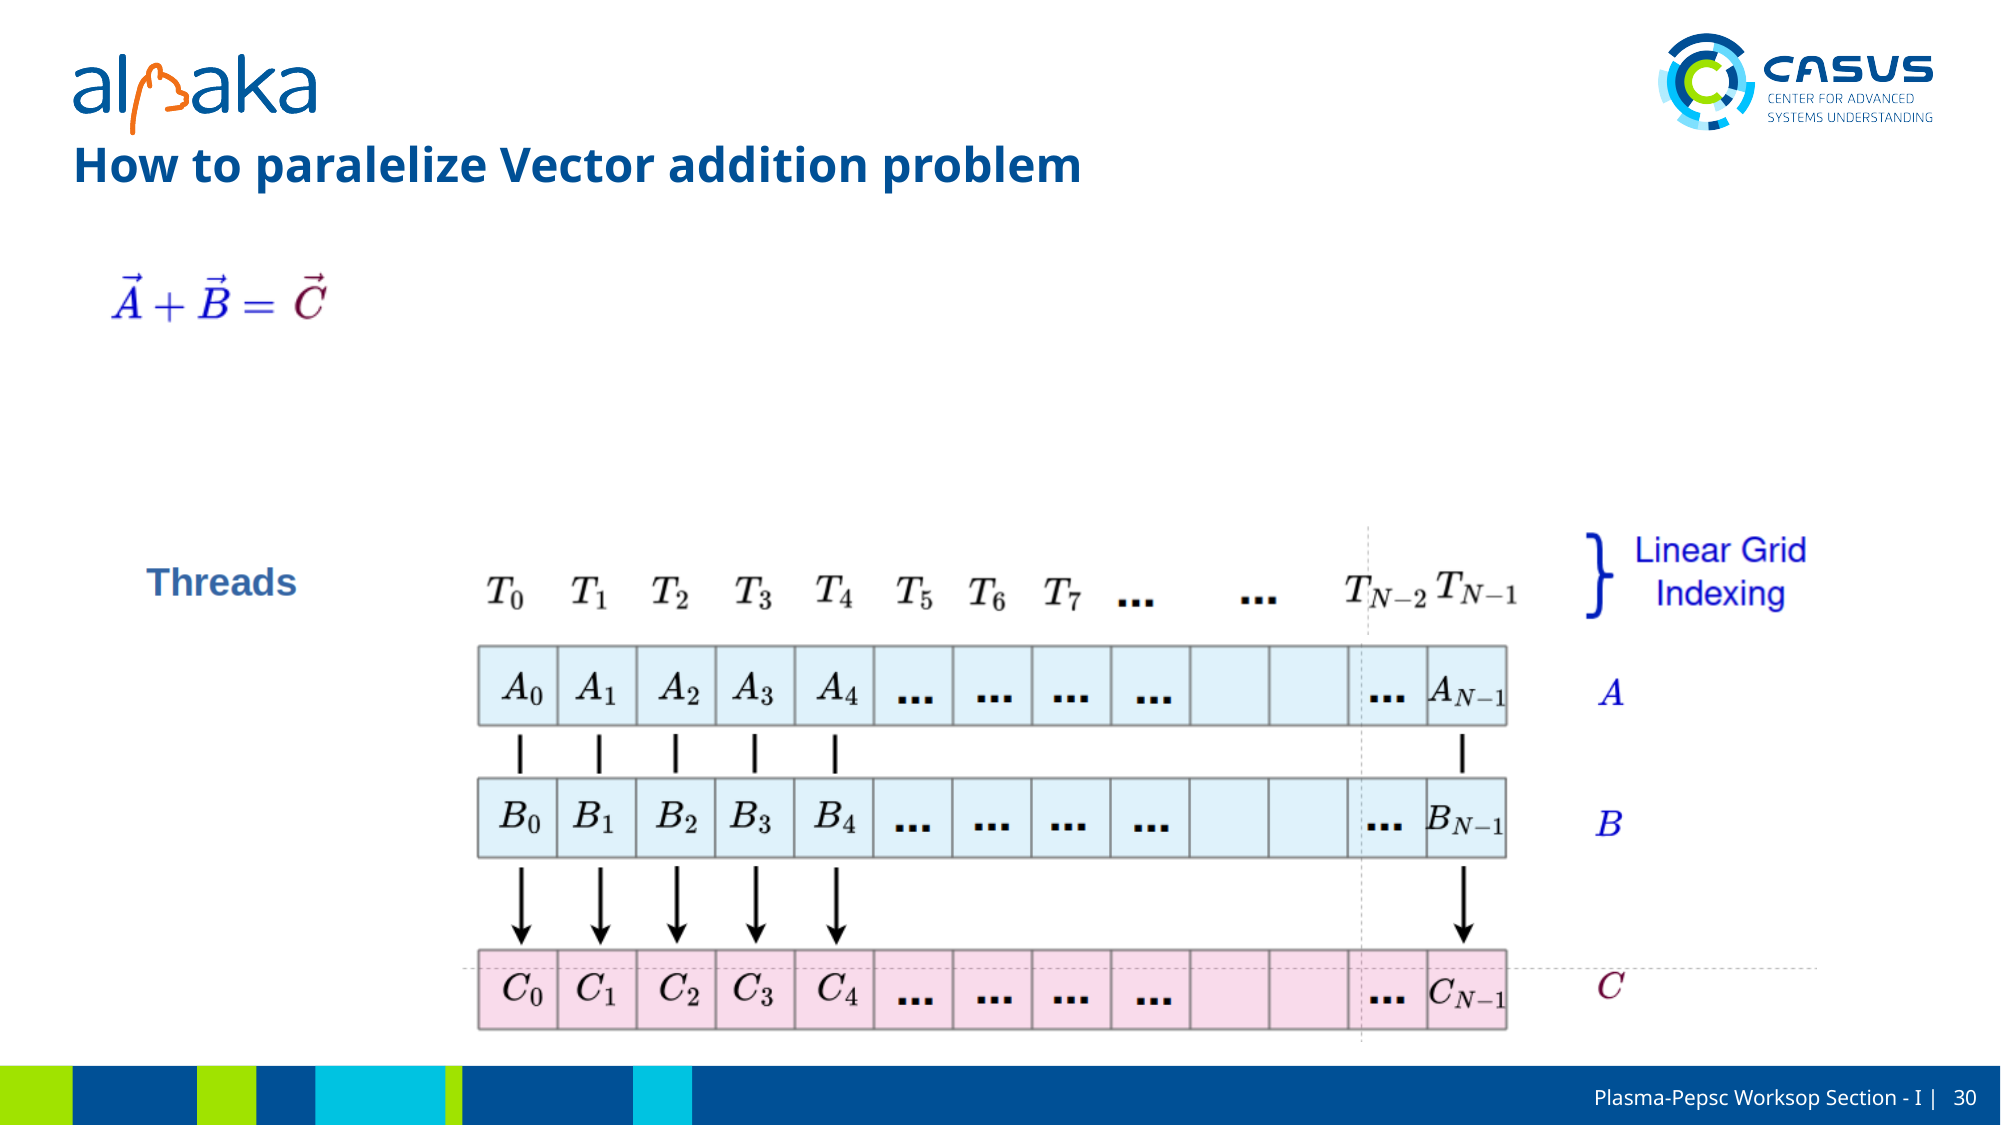

# How to paralelize Vector addition problem
Plasma-Pepsc Worksop Section - I
30